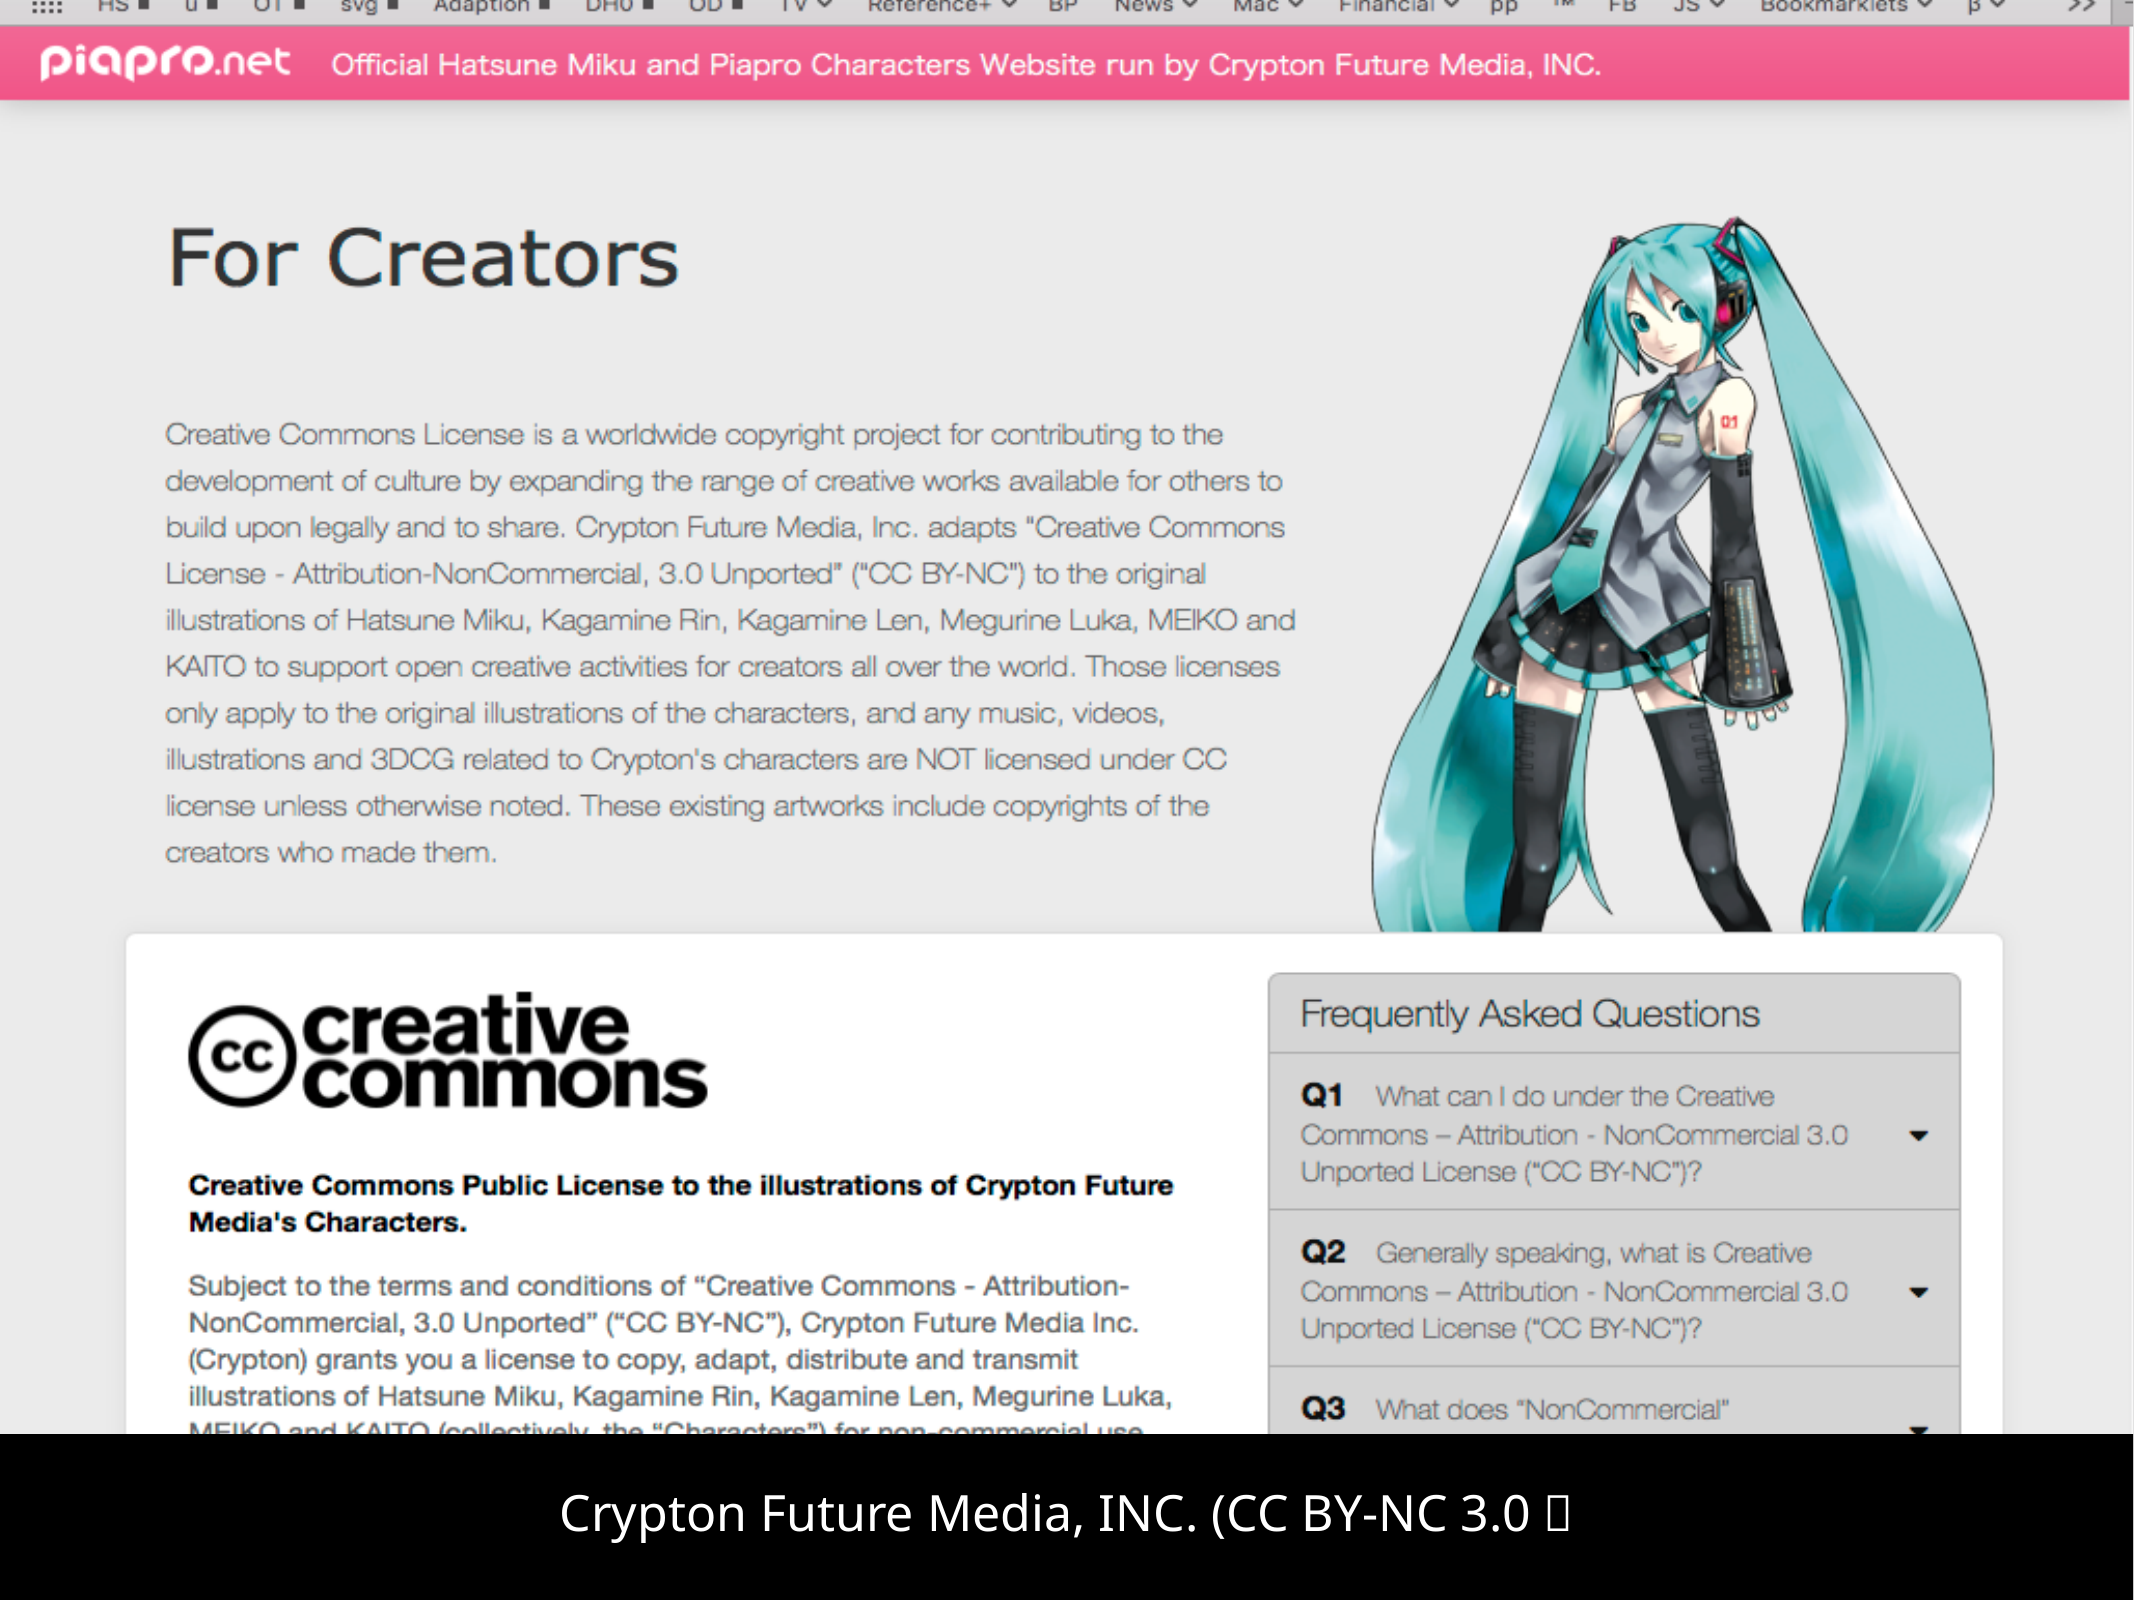

http://piapro.net/en_for_creators.html
Crypton Future Media, INC. (CC BY-NC 3.0）